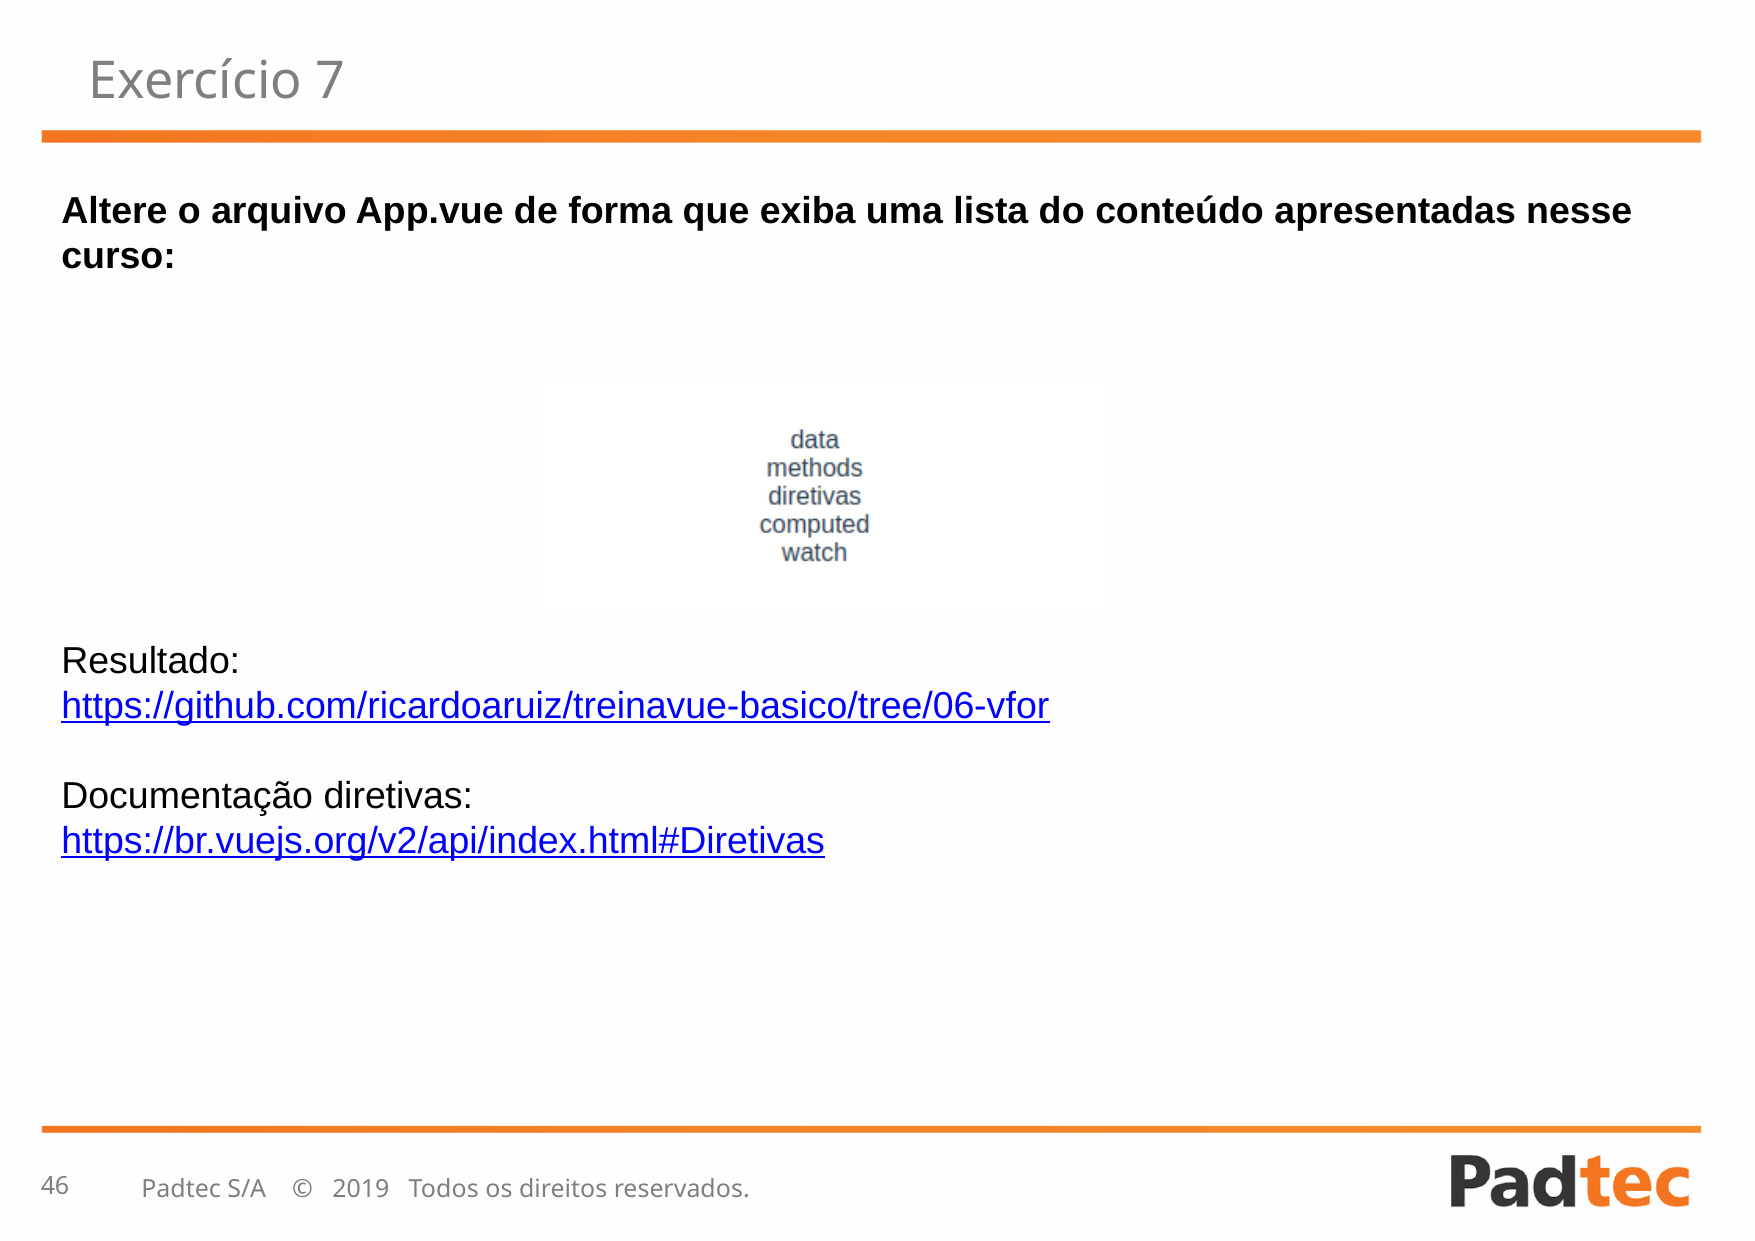

# Exercício 7
Altere o arquivo App.vue de forma que exiba uma lista do conteúdo apresentadas nesse curso:
Resultado:
https://github.com/ricardoaruiz/treinavue-basico/tree/06-vfor
Documentação diretivas:
https://br.vuejs.org/v2/api/index.html#Diretivas